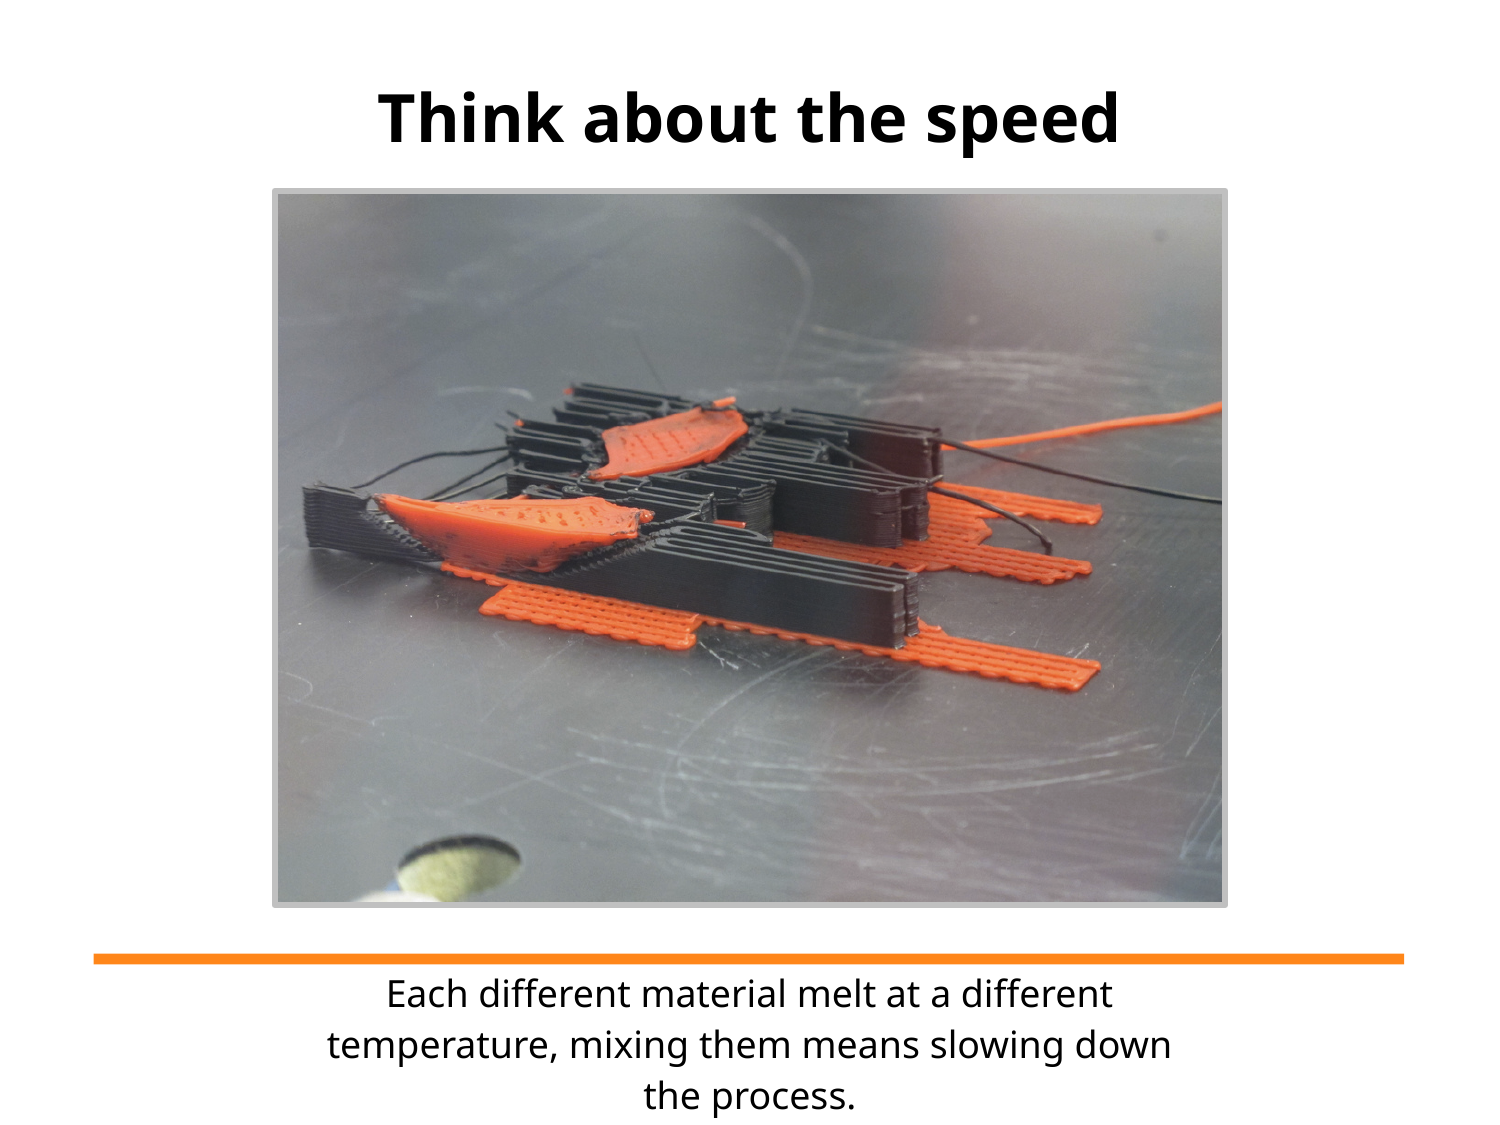

# Think about the speed
Each different material melt at a different temperature, mixing them means slowing down the process.